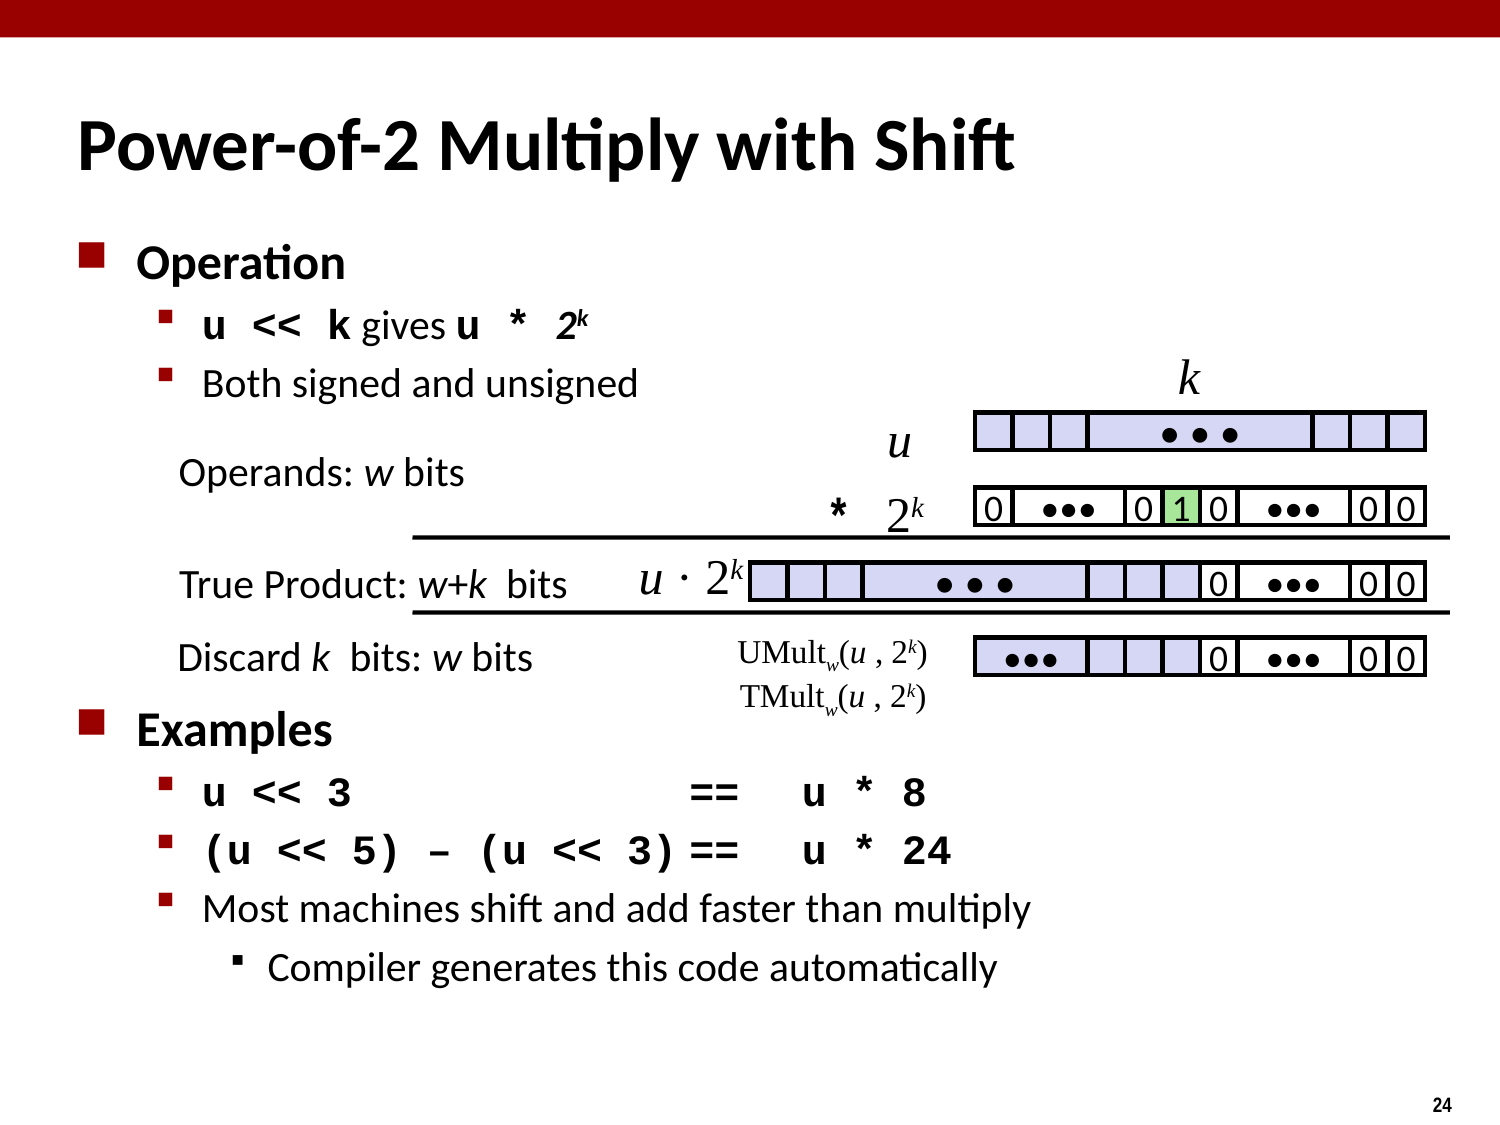

# Power-of-2 Multiply with Shift
Operation
u << k gives u * 2k
Both signed and unsigned
Examples
u << 3	==	u * 8
(u << 5) – (u << 3)	==	u * 24
Most machines shift and add faster than multiply
Compiler generates this code automatically
k
u
• • •
Operands: w bits
*
2k
0
•••
0
1
0
•••
0
0
u · 2k
True Product: w+k bits
• • •
0
•••
0
0
Discard k bits: w bits
UMultw(u , 2k)
•••
0
•••
0
0
TMultw(u , 2k)